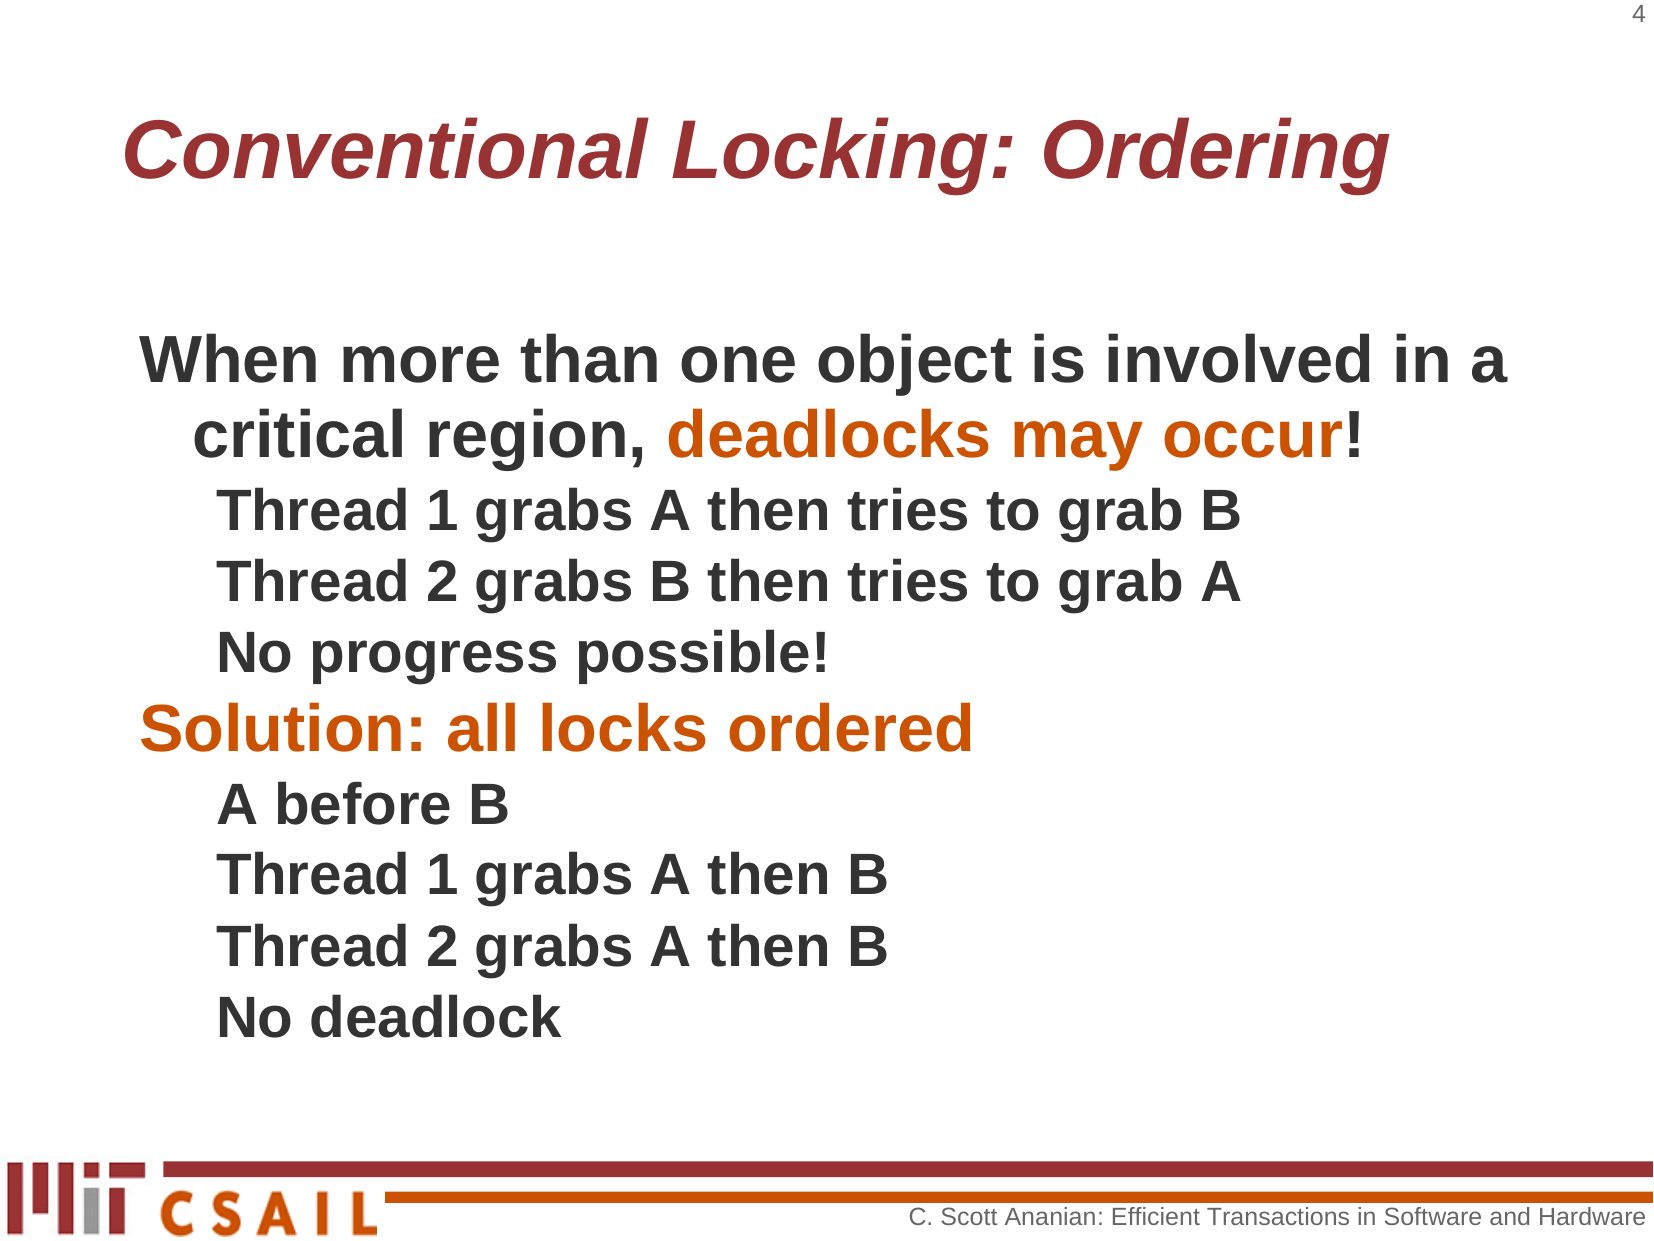

# Conventional Locking: Ordering
When more than one object is involved in a critical region, deadlocks may occur!
Thread 1 grabs A then tries to grab B
Thread 2 grabs B then tries to grab A
No progress possible!
Solution: all locks ordered
A before B
Thread 1 grabs A then B
Thread 2 grabs A then B
No deadlock